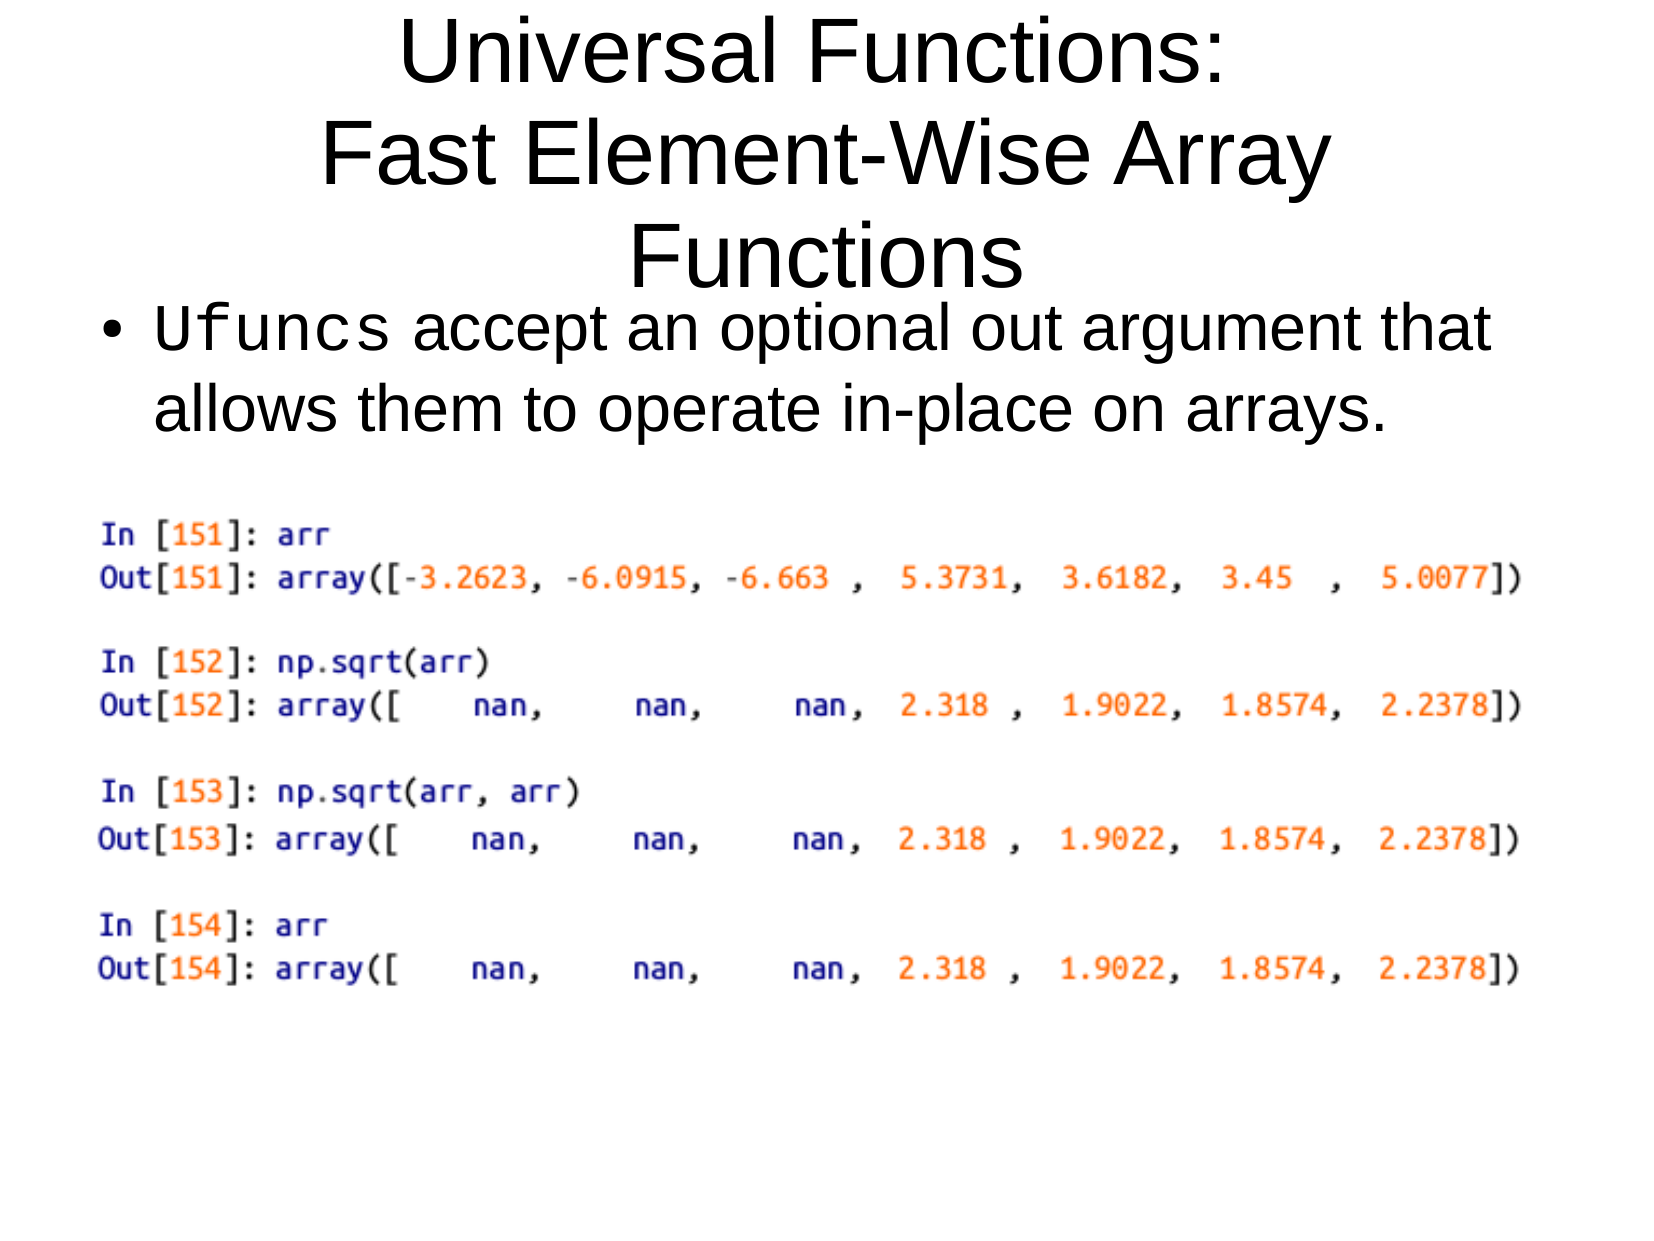

# Universal Functions: Fast Element-Wise Array Functions
Ufuncs accept an optional out argument that allows them to operate in-place on arrays.